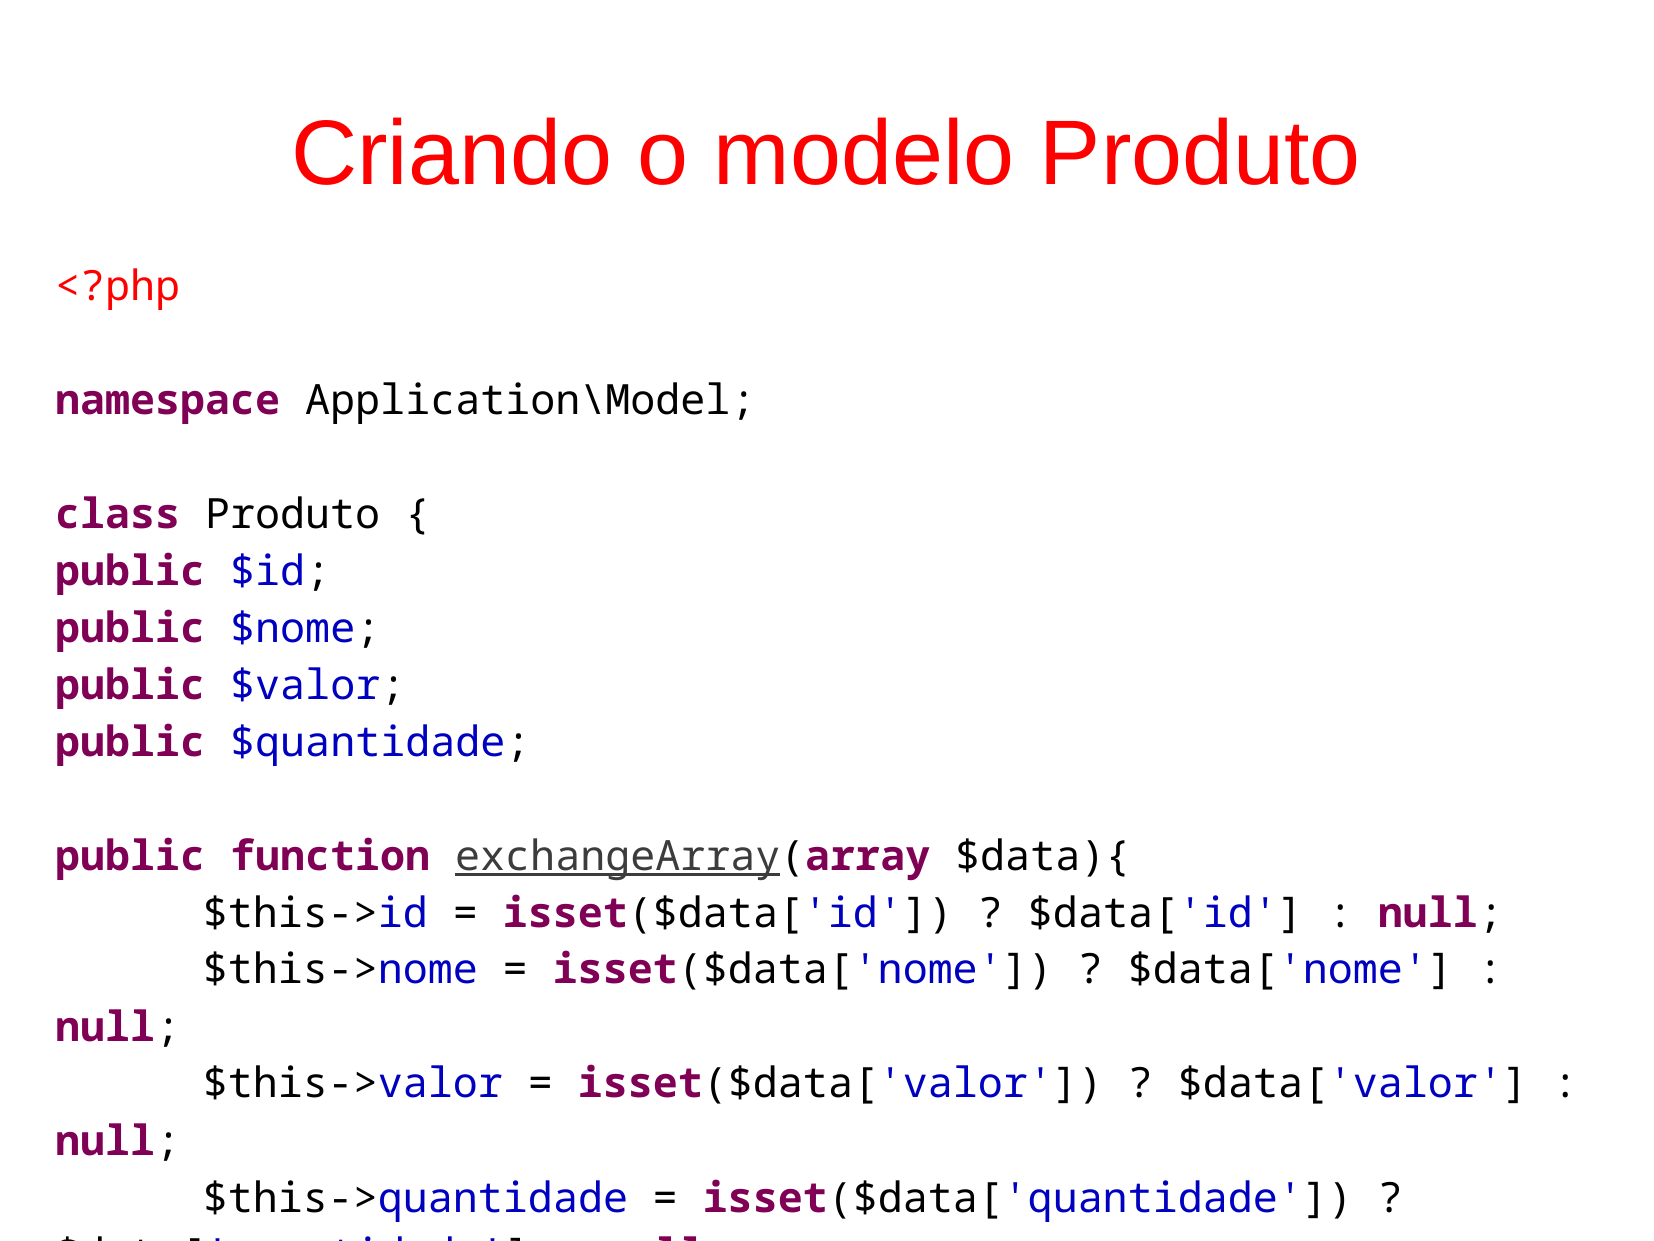

# Criando o modelo Produto
<?php
namespace Application\Model;
class Produto {
public $id;
public $nome;
public $valor;
public $quantidade;
public function exchangeArray(array $data){
		$this->id = isset($data['id']) ? $data['id'] : null;
		$this->nome = isset($data['nome']) ? $data['nome'] : null;
		$this->valor = isset($data['valor']) ? $data['valor'] : null;
		$this->quantidade = isset($data['quantidade']) ? $data['quantidade'] : null;
}